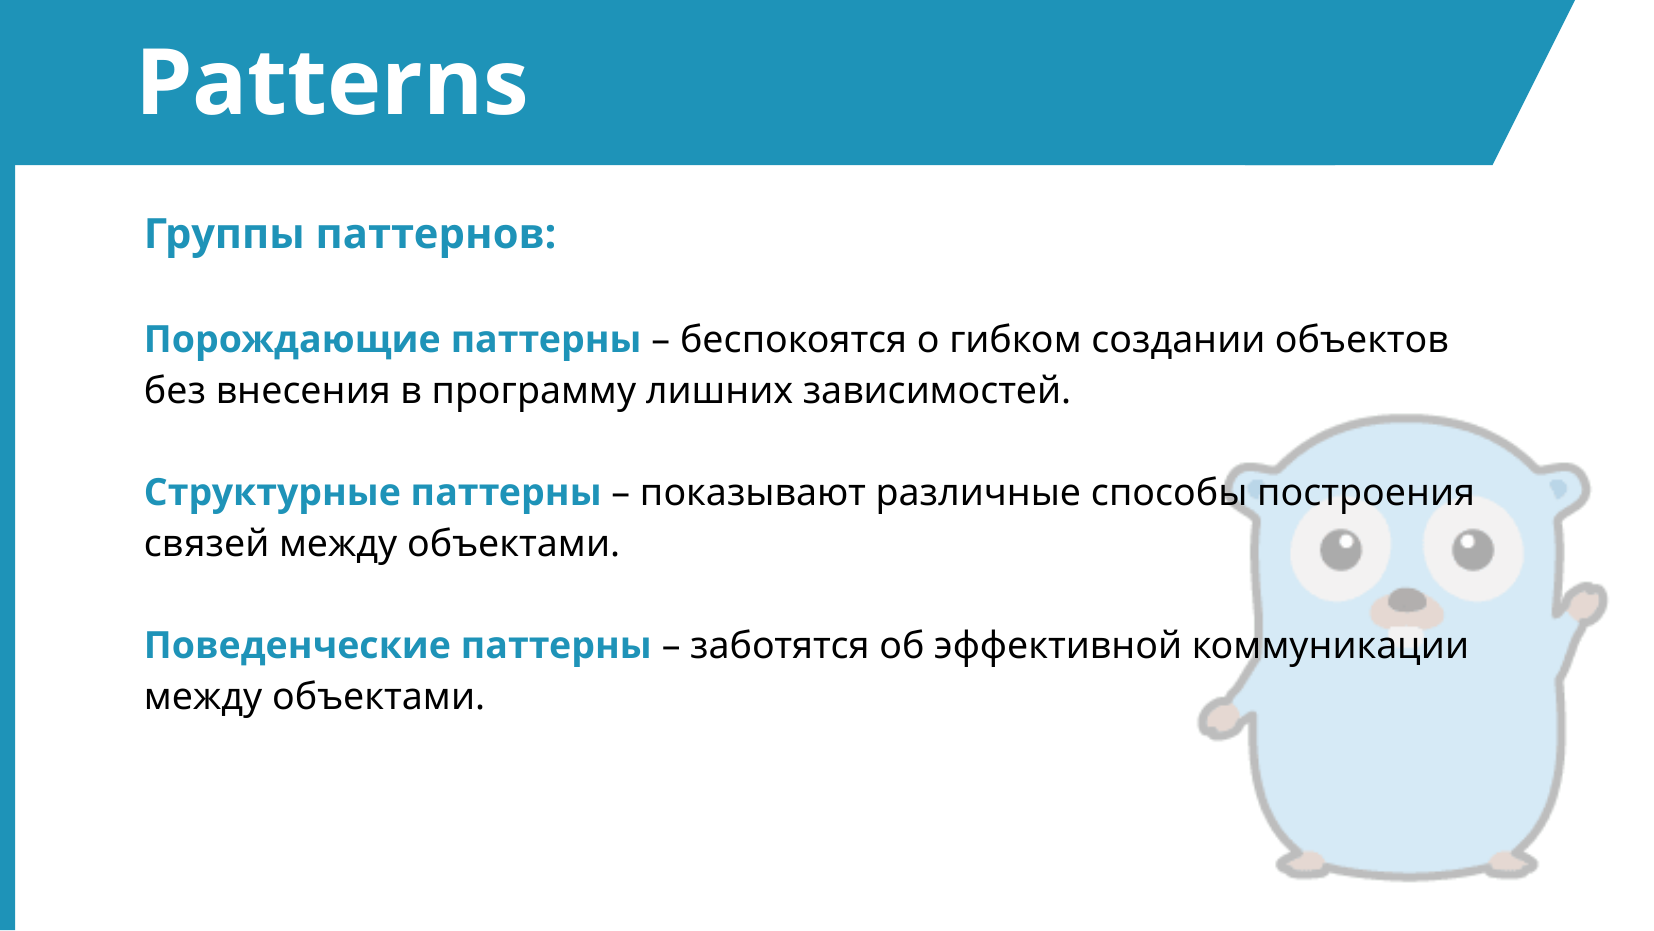

# Patterns
Группы паттернов:
Порождающие паттерны – беспокоятся о гибком создании объектов без внесения в программу лишних зависимостей.
Структурные паттерны – показывают различные способы построения связей между объектами.
Поведенческие паттерны – заботятся об эффективной коммуникации между объектами.